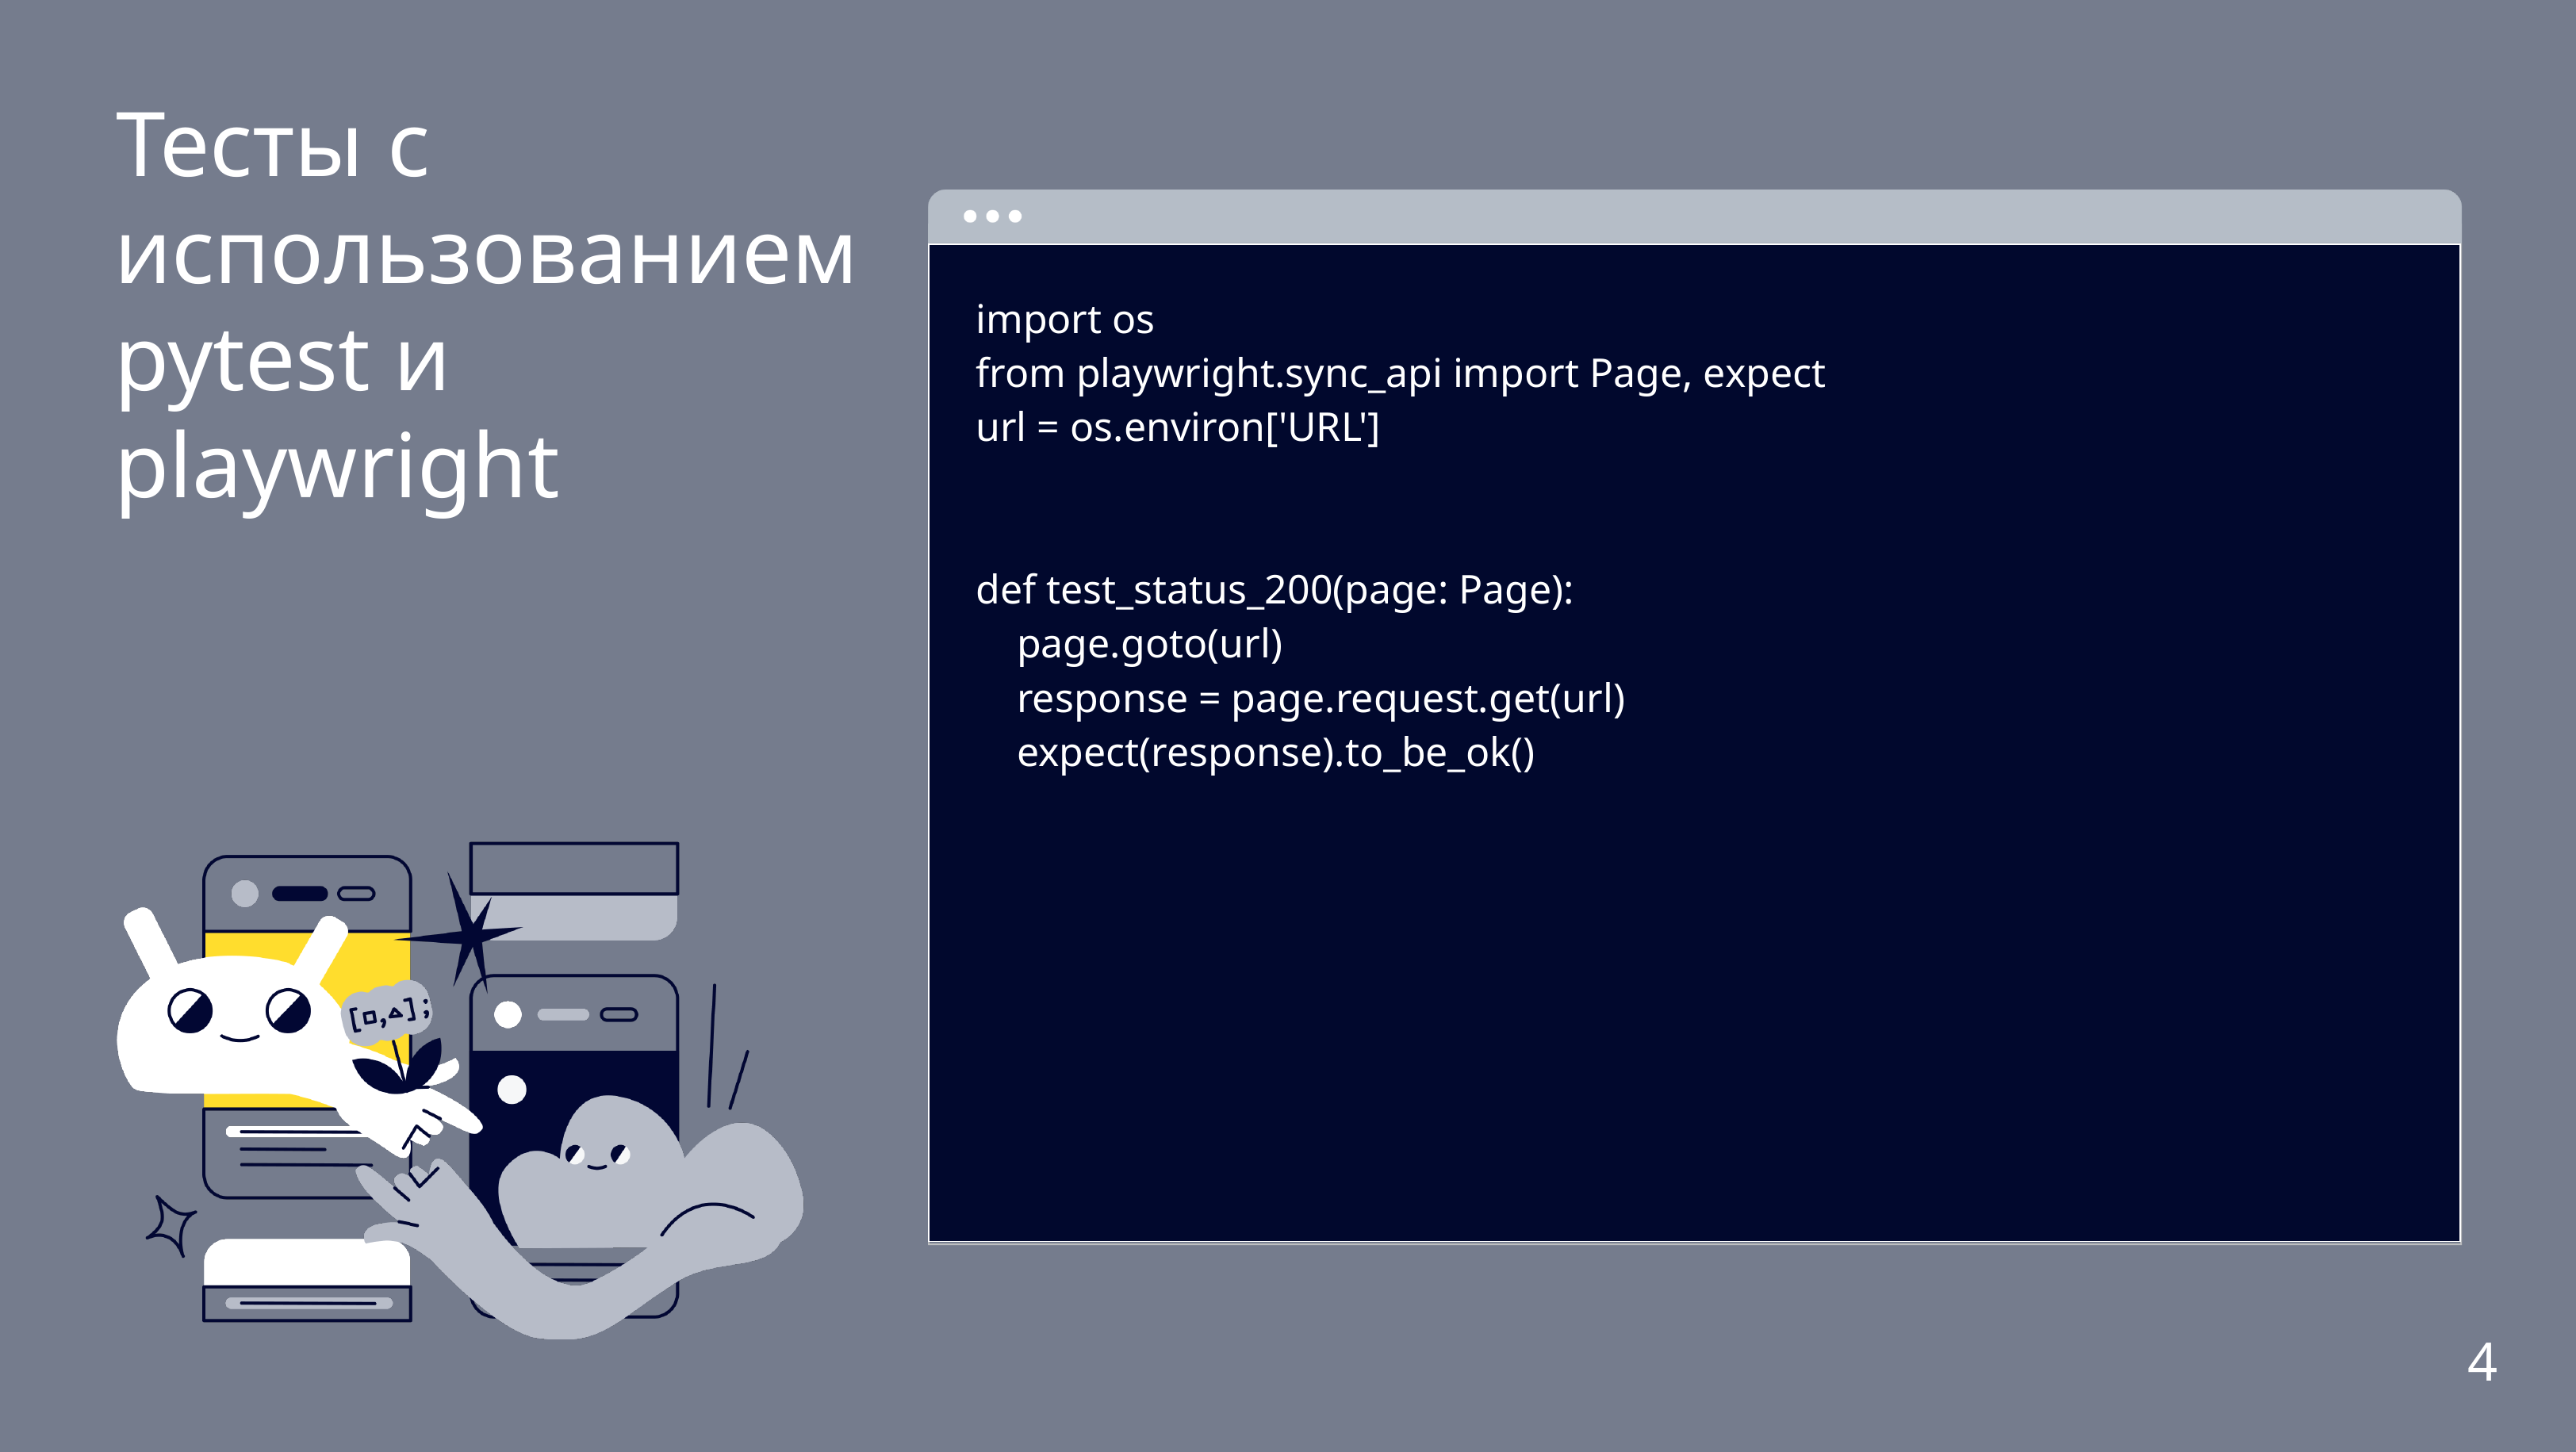

Тесты с использованием pytest и playwright
| import os from playwright.sync\_api import Page, expect url = os.environ['URL'] def test\_status\_200(page: Page): page.goto(url) response = page.request.get(url) expect(response).to\_be\_ok() |
| --- |